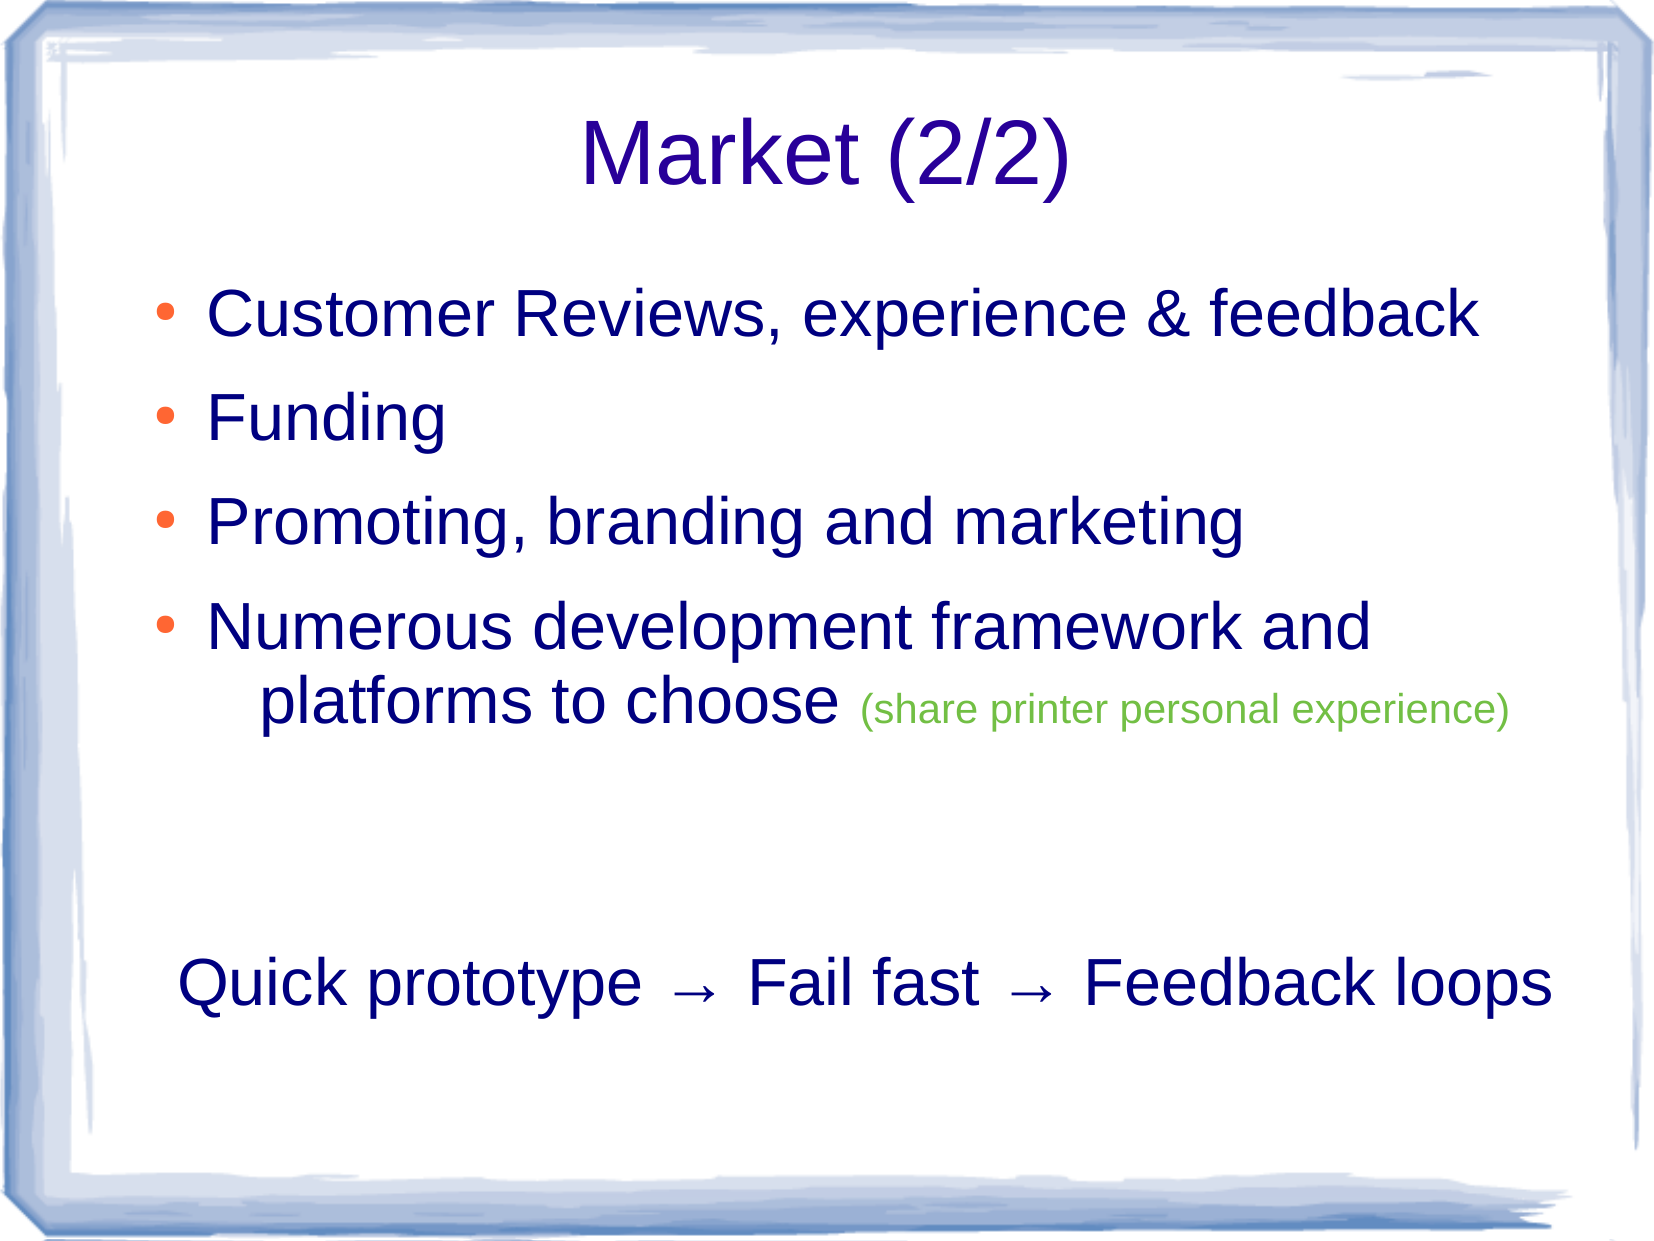

# Market (2/2)
Customer Reviews, experience & feedback
Funding
Promoting, branding and marketing
Numerous development framework and platforms to choose (share printer personal experience)
Quick prototype → Fail fast → Feedback loops